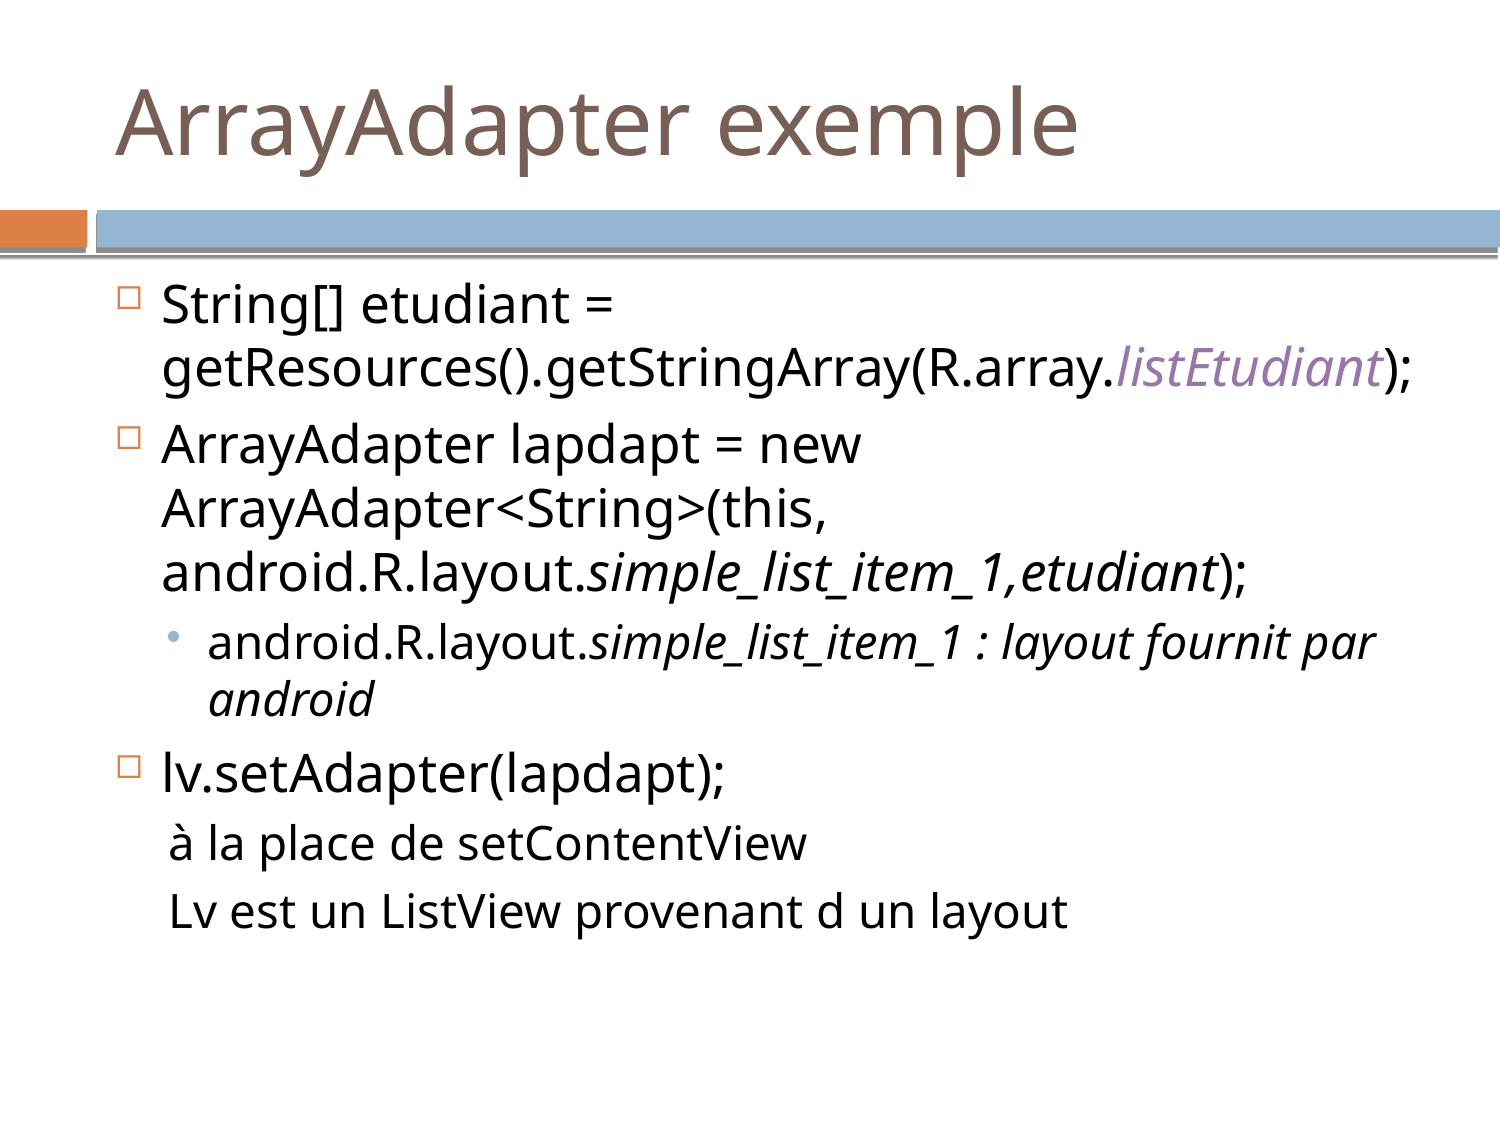

# ArrayAdapter exemple
String[] etudiant = getResources().getStringArray(R.array.listEtudiant);
ArrayAdapter lapdapt = new ArrayAdapter<String>(this, android.R.layout.simple_list_item_1,etudiant);
android.R.layout.simple_list_item_1 : layout fournit par android
lv.setAdapter(lapdapt);
à la place de setContentView
Lv est un ListView provenant d un layout